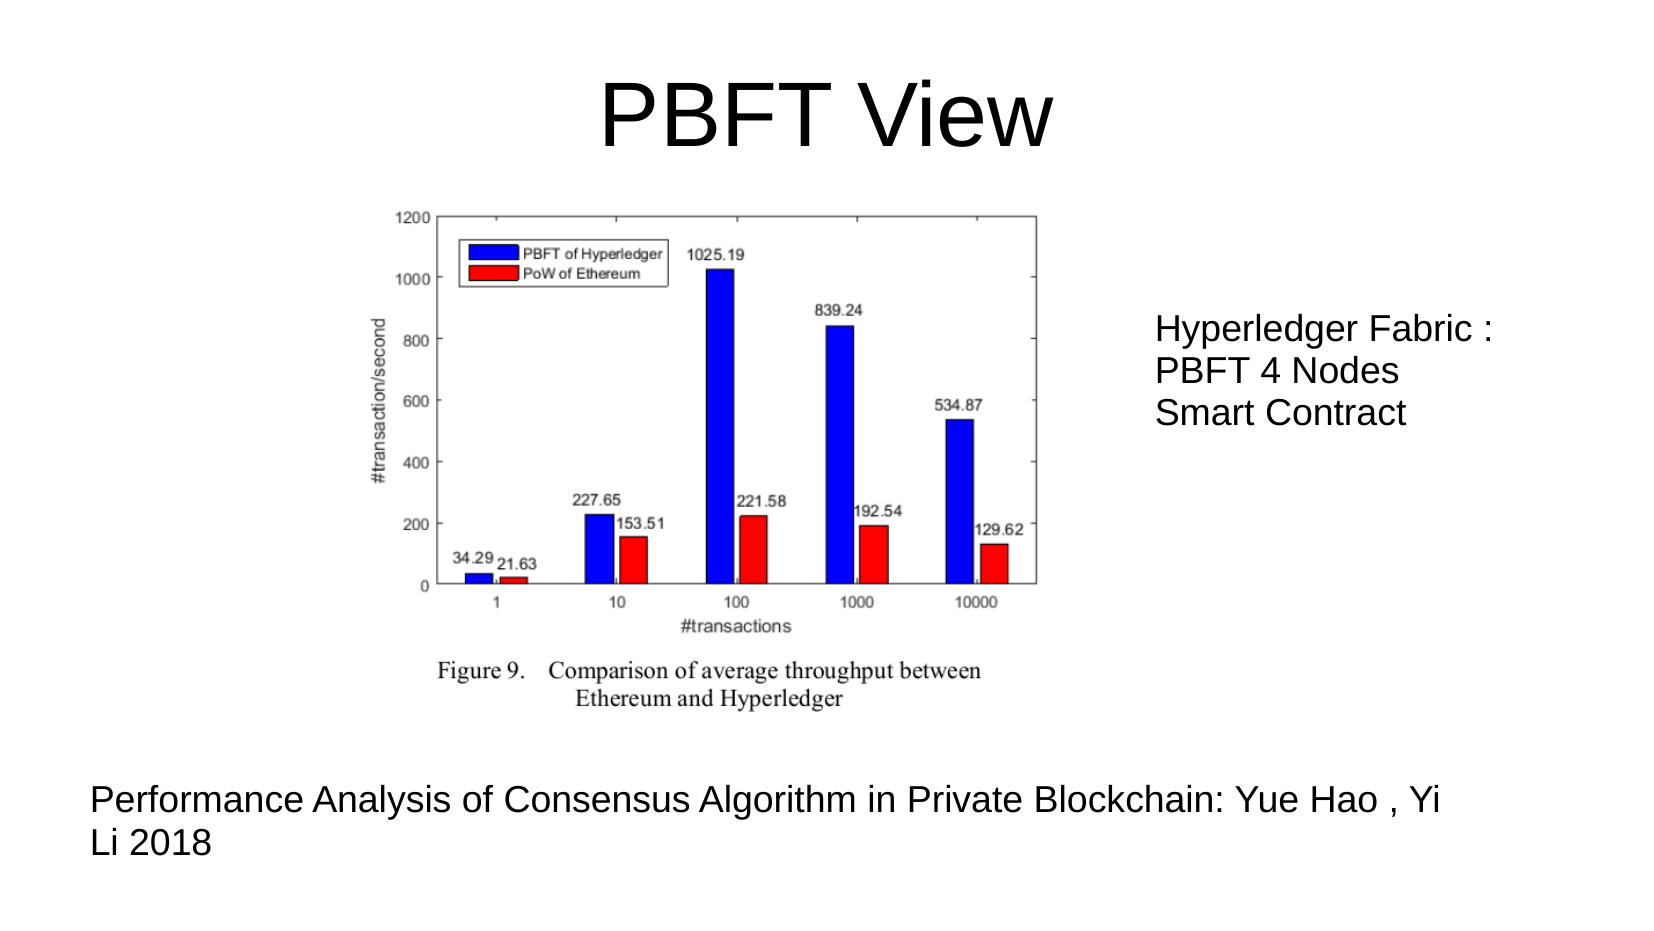

# PBFT View
Hyperledger Fabric : PBFT 4 Nodes
Smart Contract
Performance Analysis of Consensus Algorithm in Private Blockchain: Yue Hao , Yi Li 2018